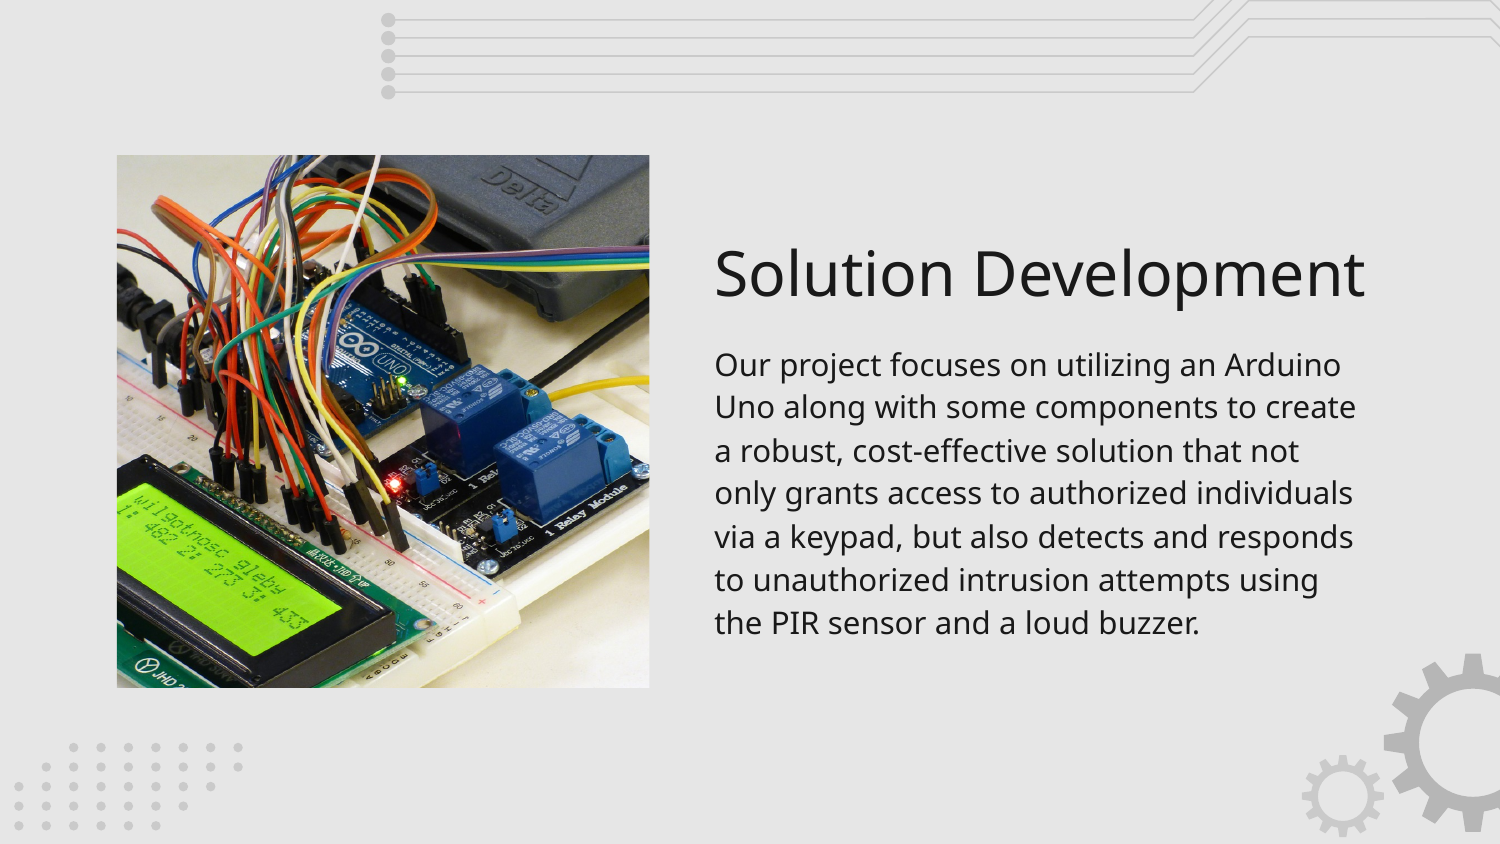

# Solution Development
Our project focuses on utilizing an Arduino Uno along with some components to create a robust, cost-effective solution that not only grants access to authorized individuals via a keypad, but also detects and responds to unauthorized intrusion attempts using the PIR sensor and a loud buzzer.